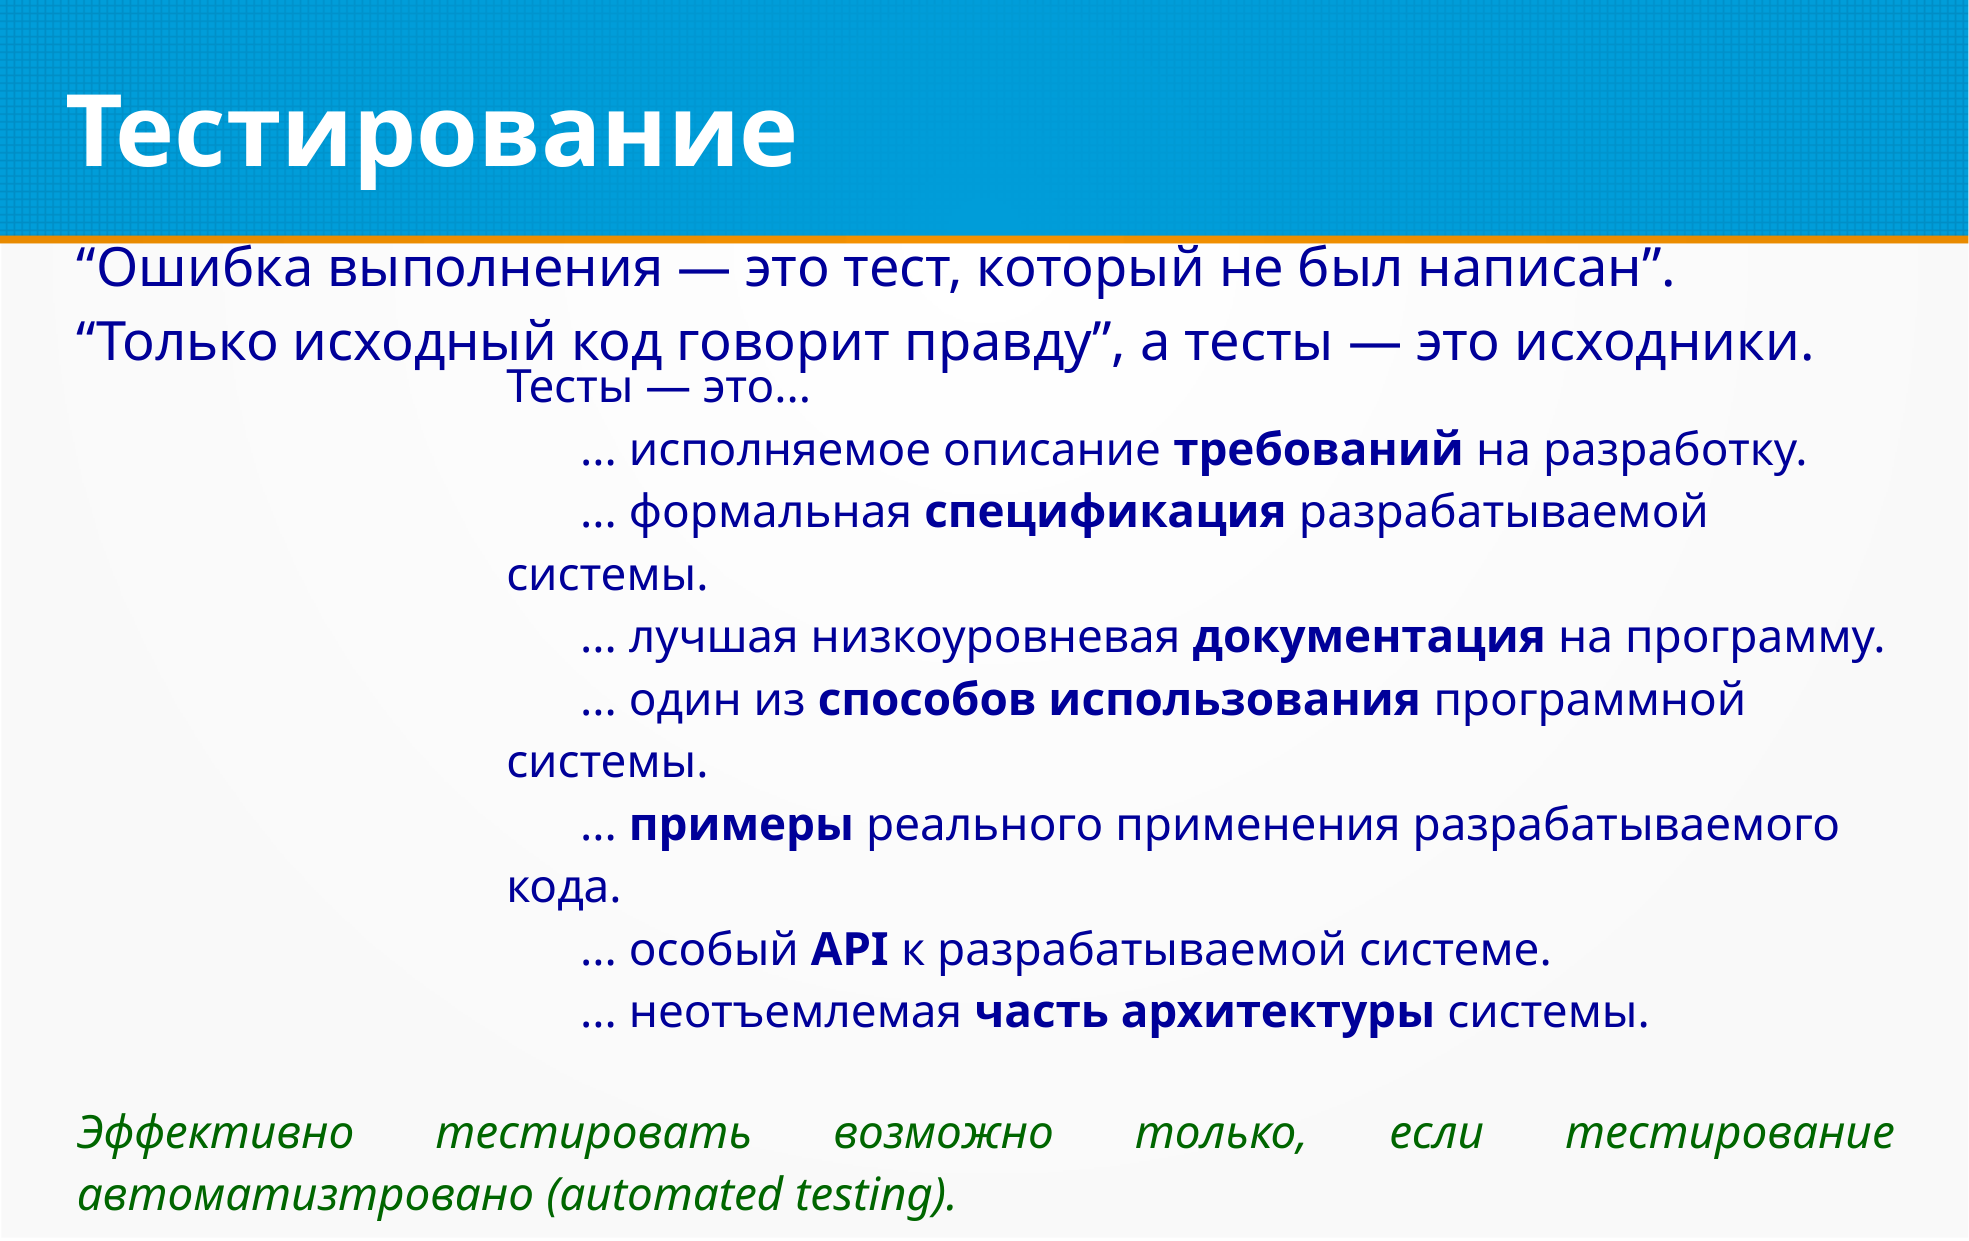

Тестирование
“Ошибка выполнения — это тест, который не был написан”.
“Только исходный код говорит правду”, а тесты — это исходники.
Эффективно тестировать возможно только, если тестирование автоматизтровано (automated testing).
Тесты — это...
	... исполняемое описание требований на разработку.
	... формальная спецификация разрабатываемой системы.
	... лучшая низкоуровневая документация на программу.
	... один из способов использования программной системы.
	... примеры реального применения разрабатываемого кода.
	... особый API к разрабатываемой системе.
	... неотъемлемая часть архитектуры системы.